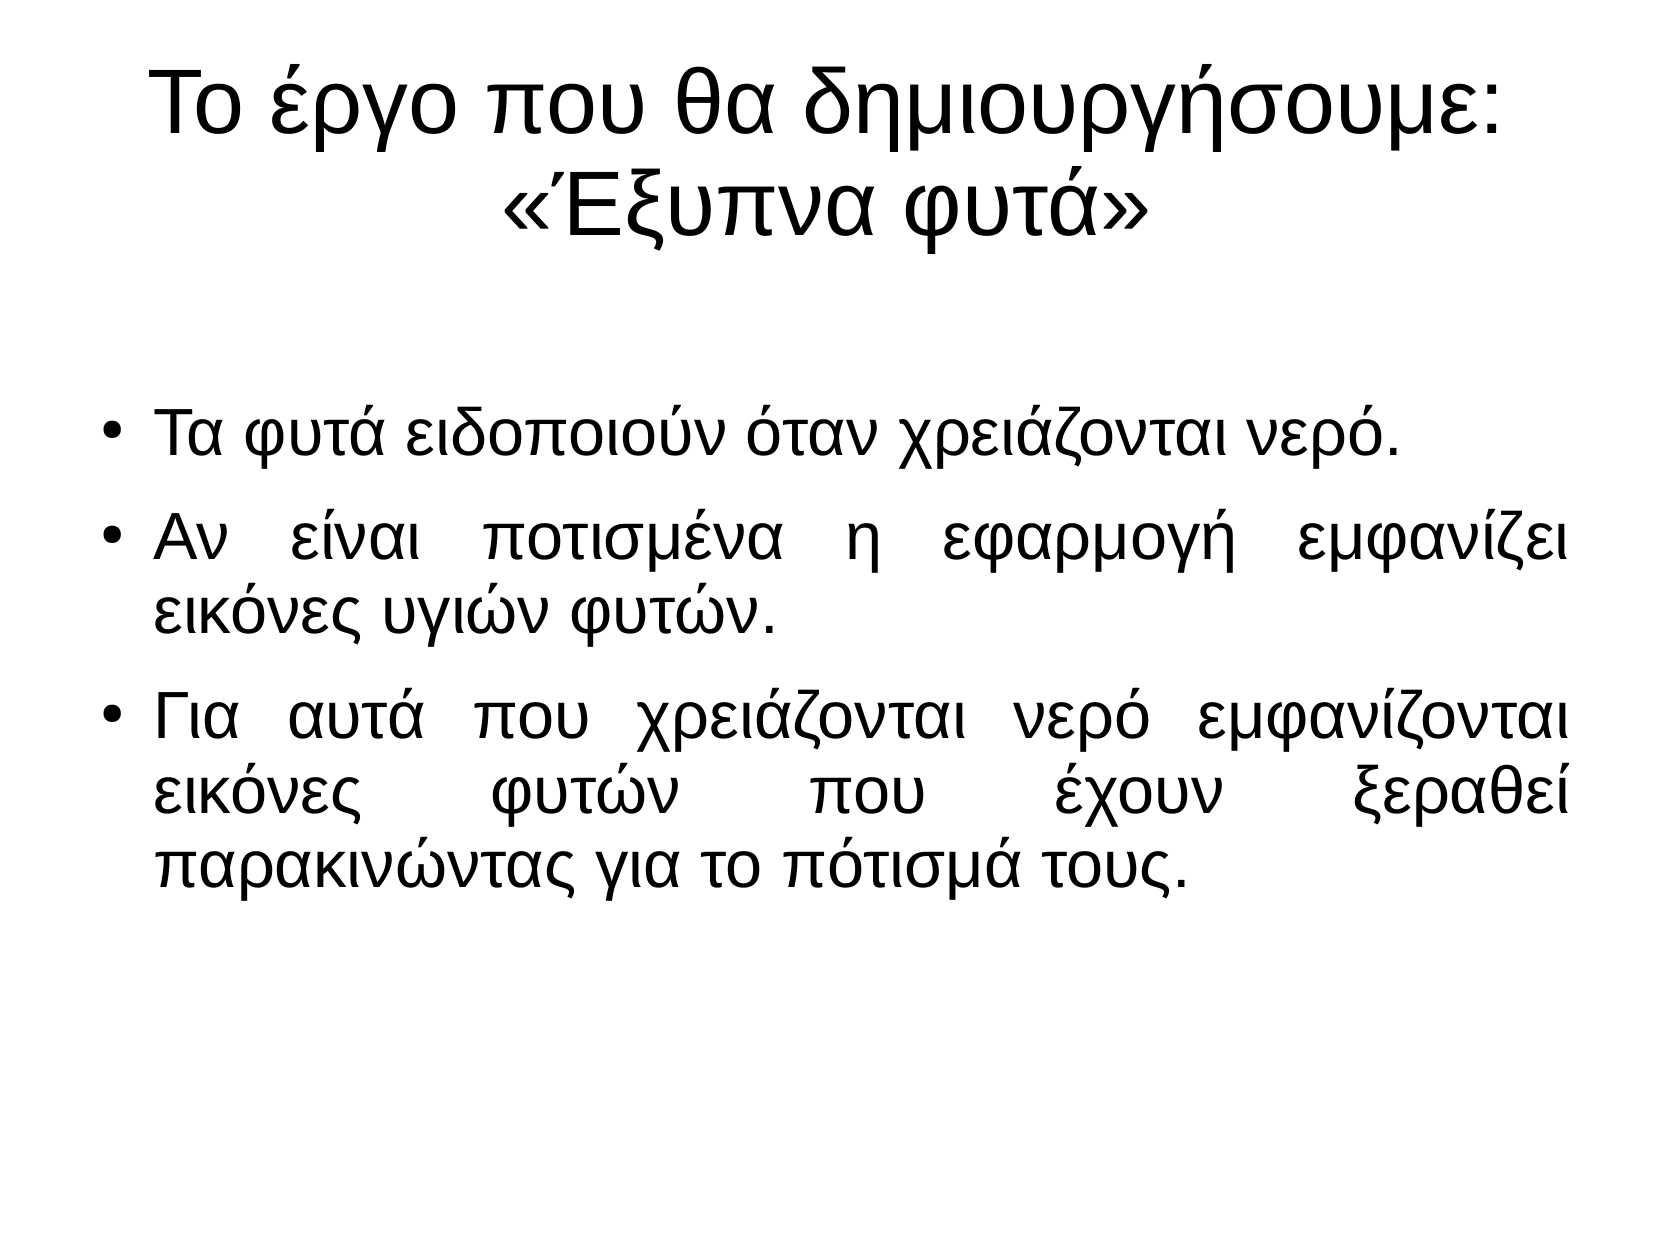

# Το έργο που θα δημιουργήσουμε: «Έξυπνα φυτά»
Τα φυτά ειδοποιούν όταν χρειάζονται νερό.
Αν είναι ποτισμένα η εφαρμογή εμφανίζει εικόνες υγιών φυτών.
Για αυτά που χρειάζονται νερό εμφανίζονται εικόνες φυτών που έχουν ξεραθεί παρακινώντας για το πότισμά τους.